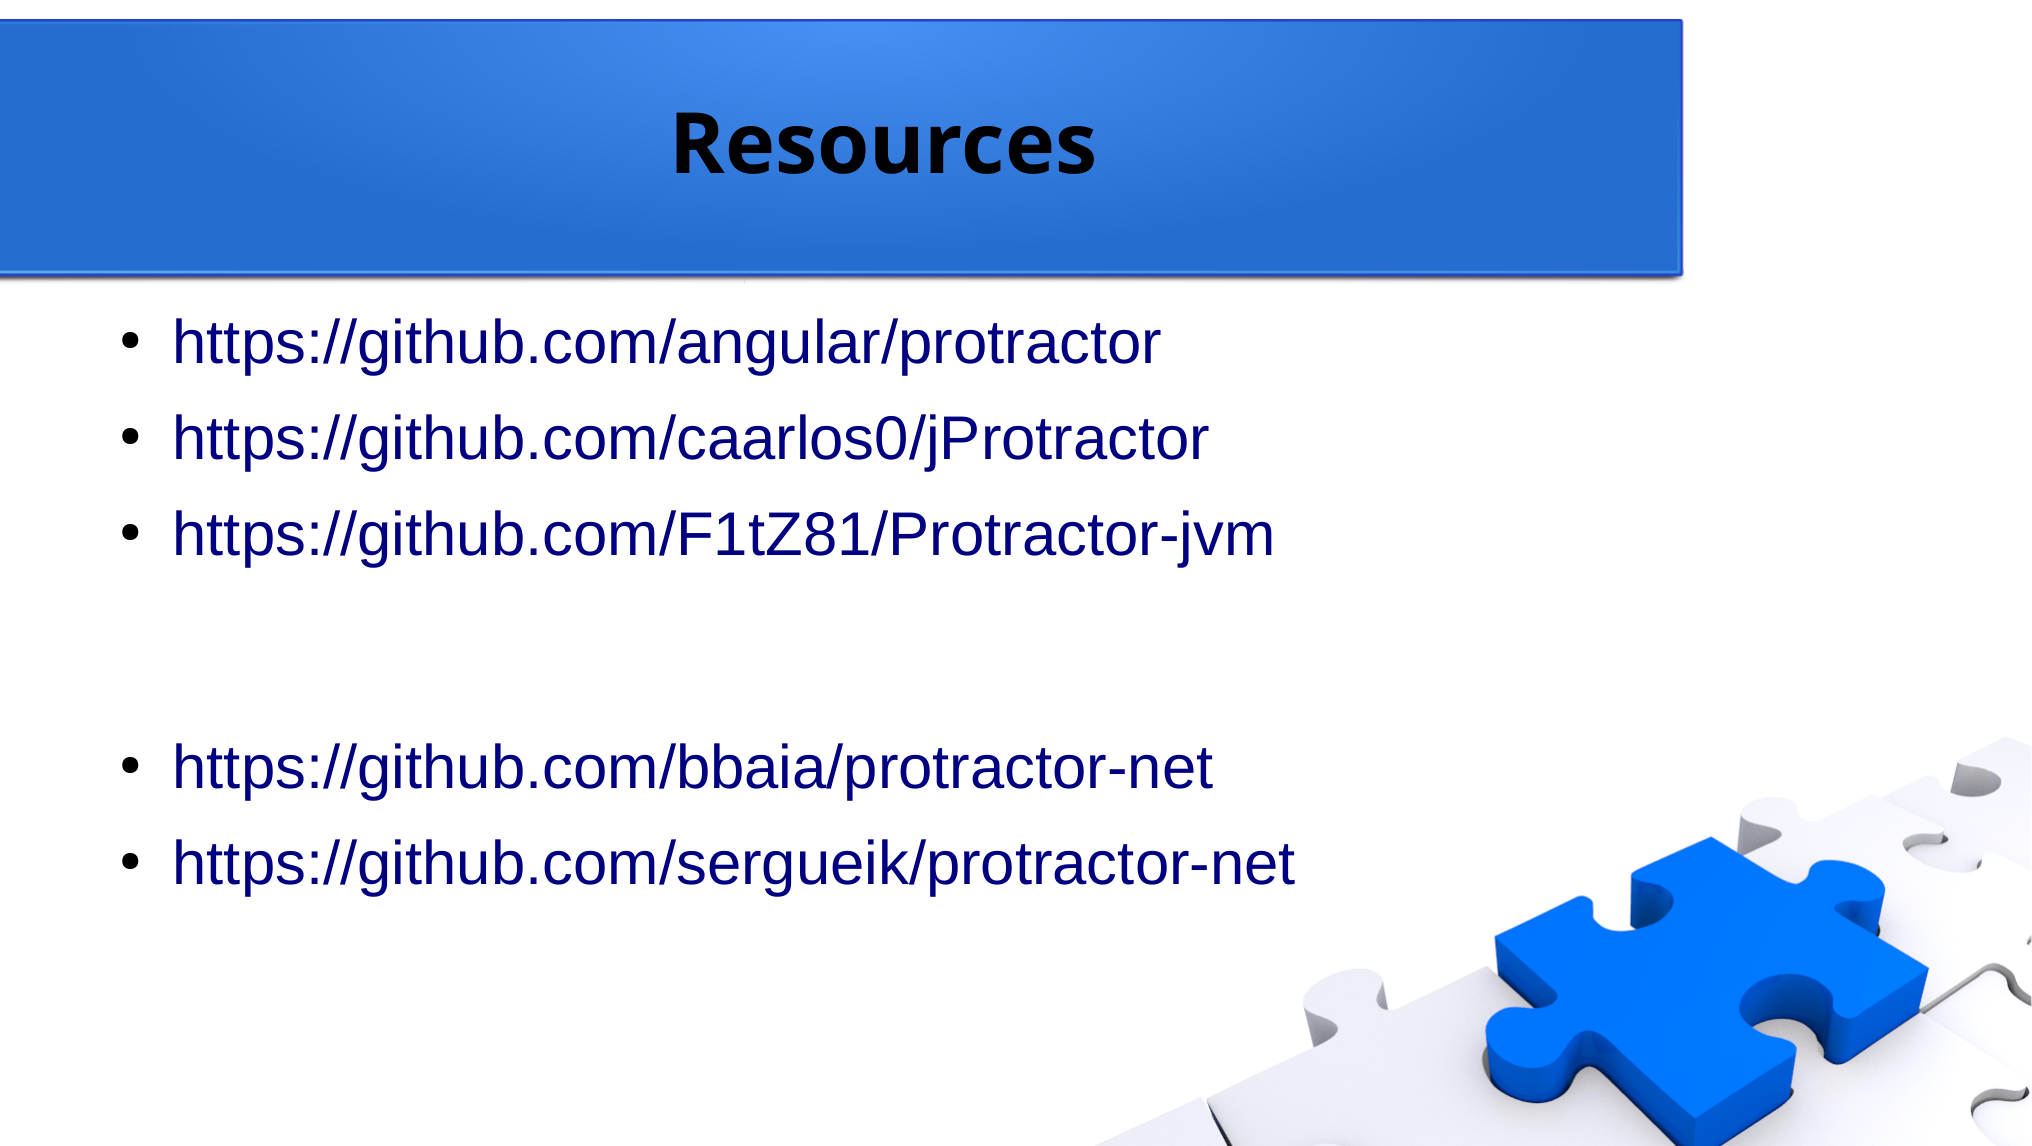

# Resources
https://github.com/angular/protractor
https://github.com/caarlos0/jProtractor
https://github.com/F1tZ81/Protractor-jvm
https://github.com/bbaia/protractor-net
https://github.com/sergueik/protractor-net